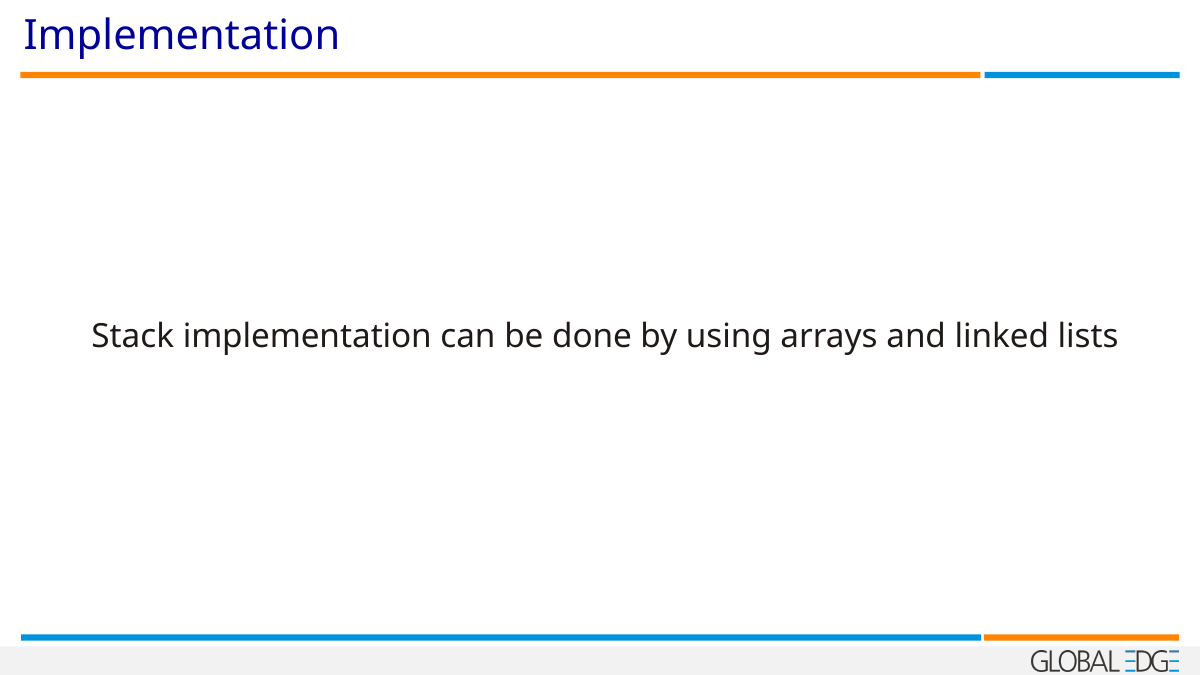

# Implementation
Stack implementation can be done by using arrays and linked lists